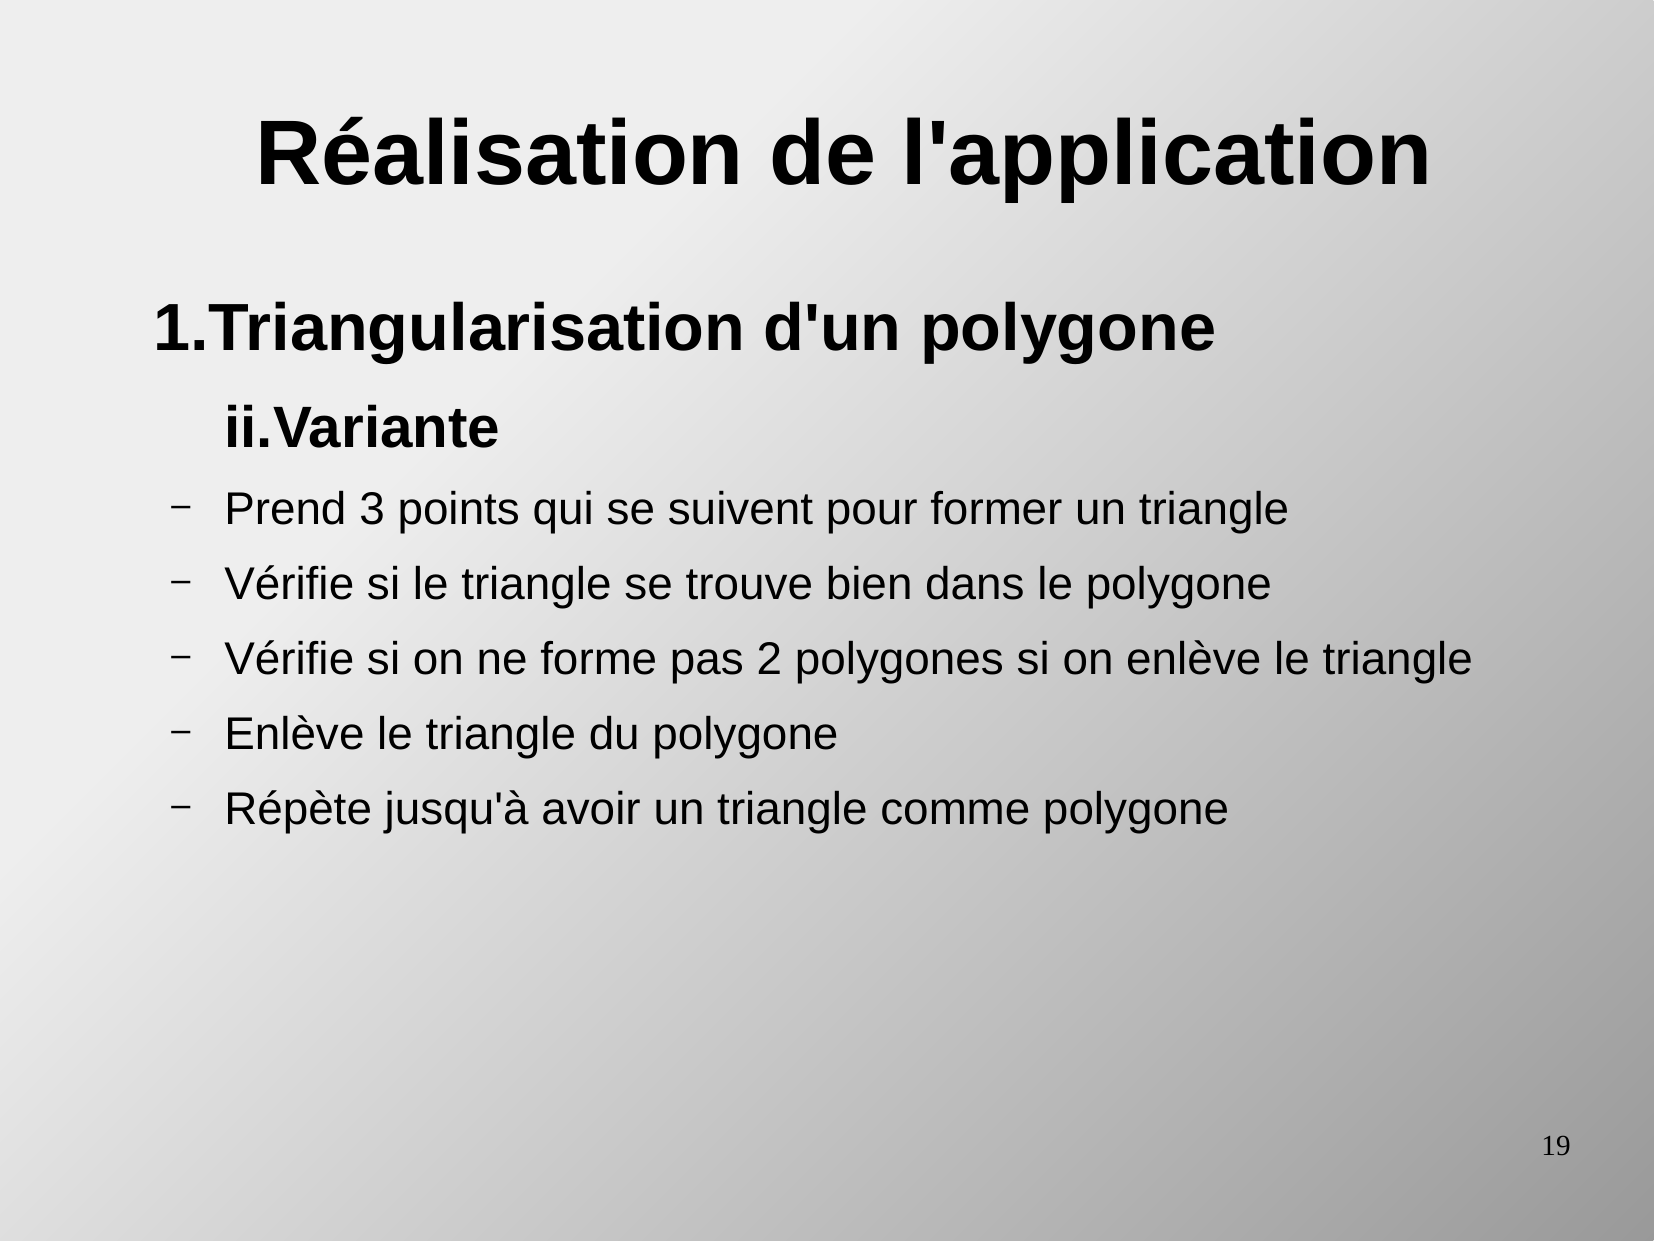

# Réalisation de l'application
1.Triangularisation d'un polygone
ii.Variante
Prend 3 points qui se suivent pour former un triangle
Vérifie si le triangle se trouve bien dans le polygone
Vérifie si on ne forme pas 2 polygones si on enlève le triangle
Enlève le triangle du polygone
Répète jusqu'à avoir un triangle comme polygone
19